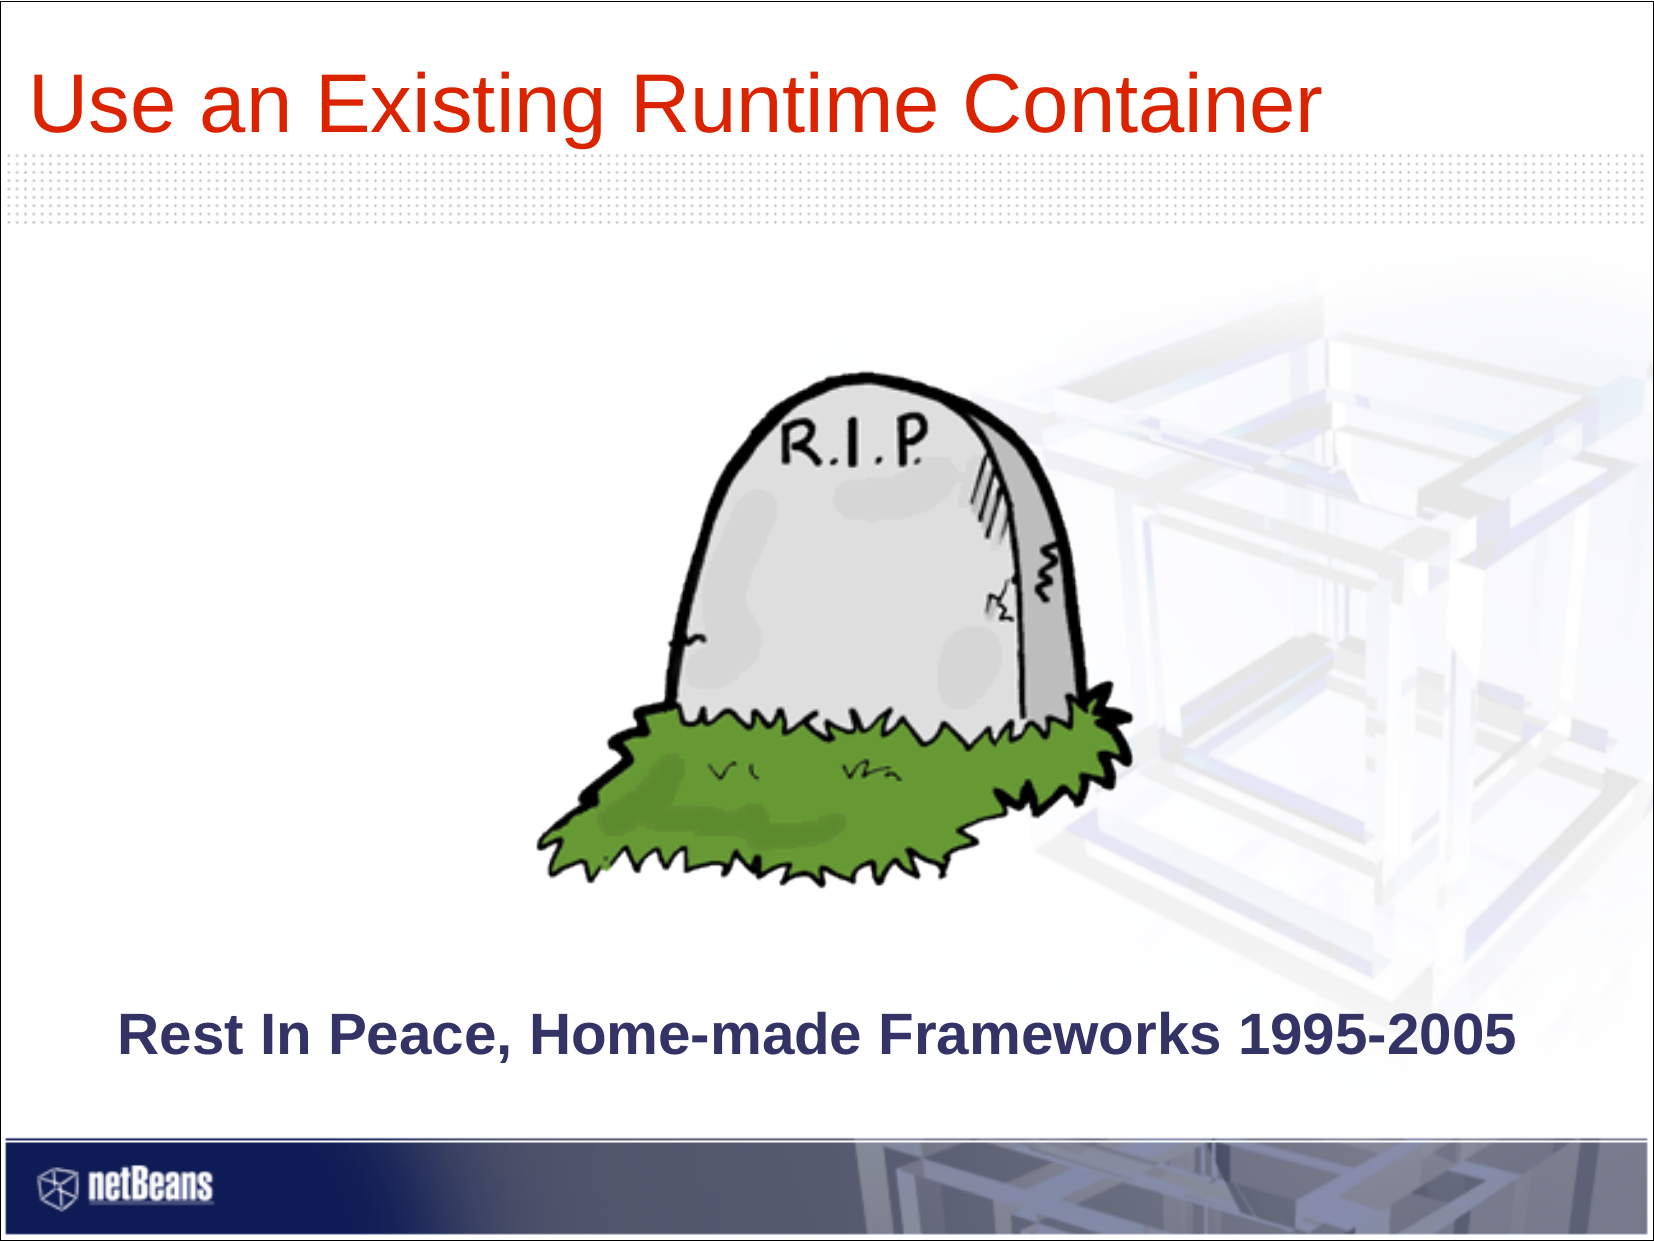

# Use an Existing Runtime Container
 Rest In Peace, Home-made Frameworks 1995-2005